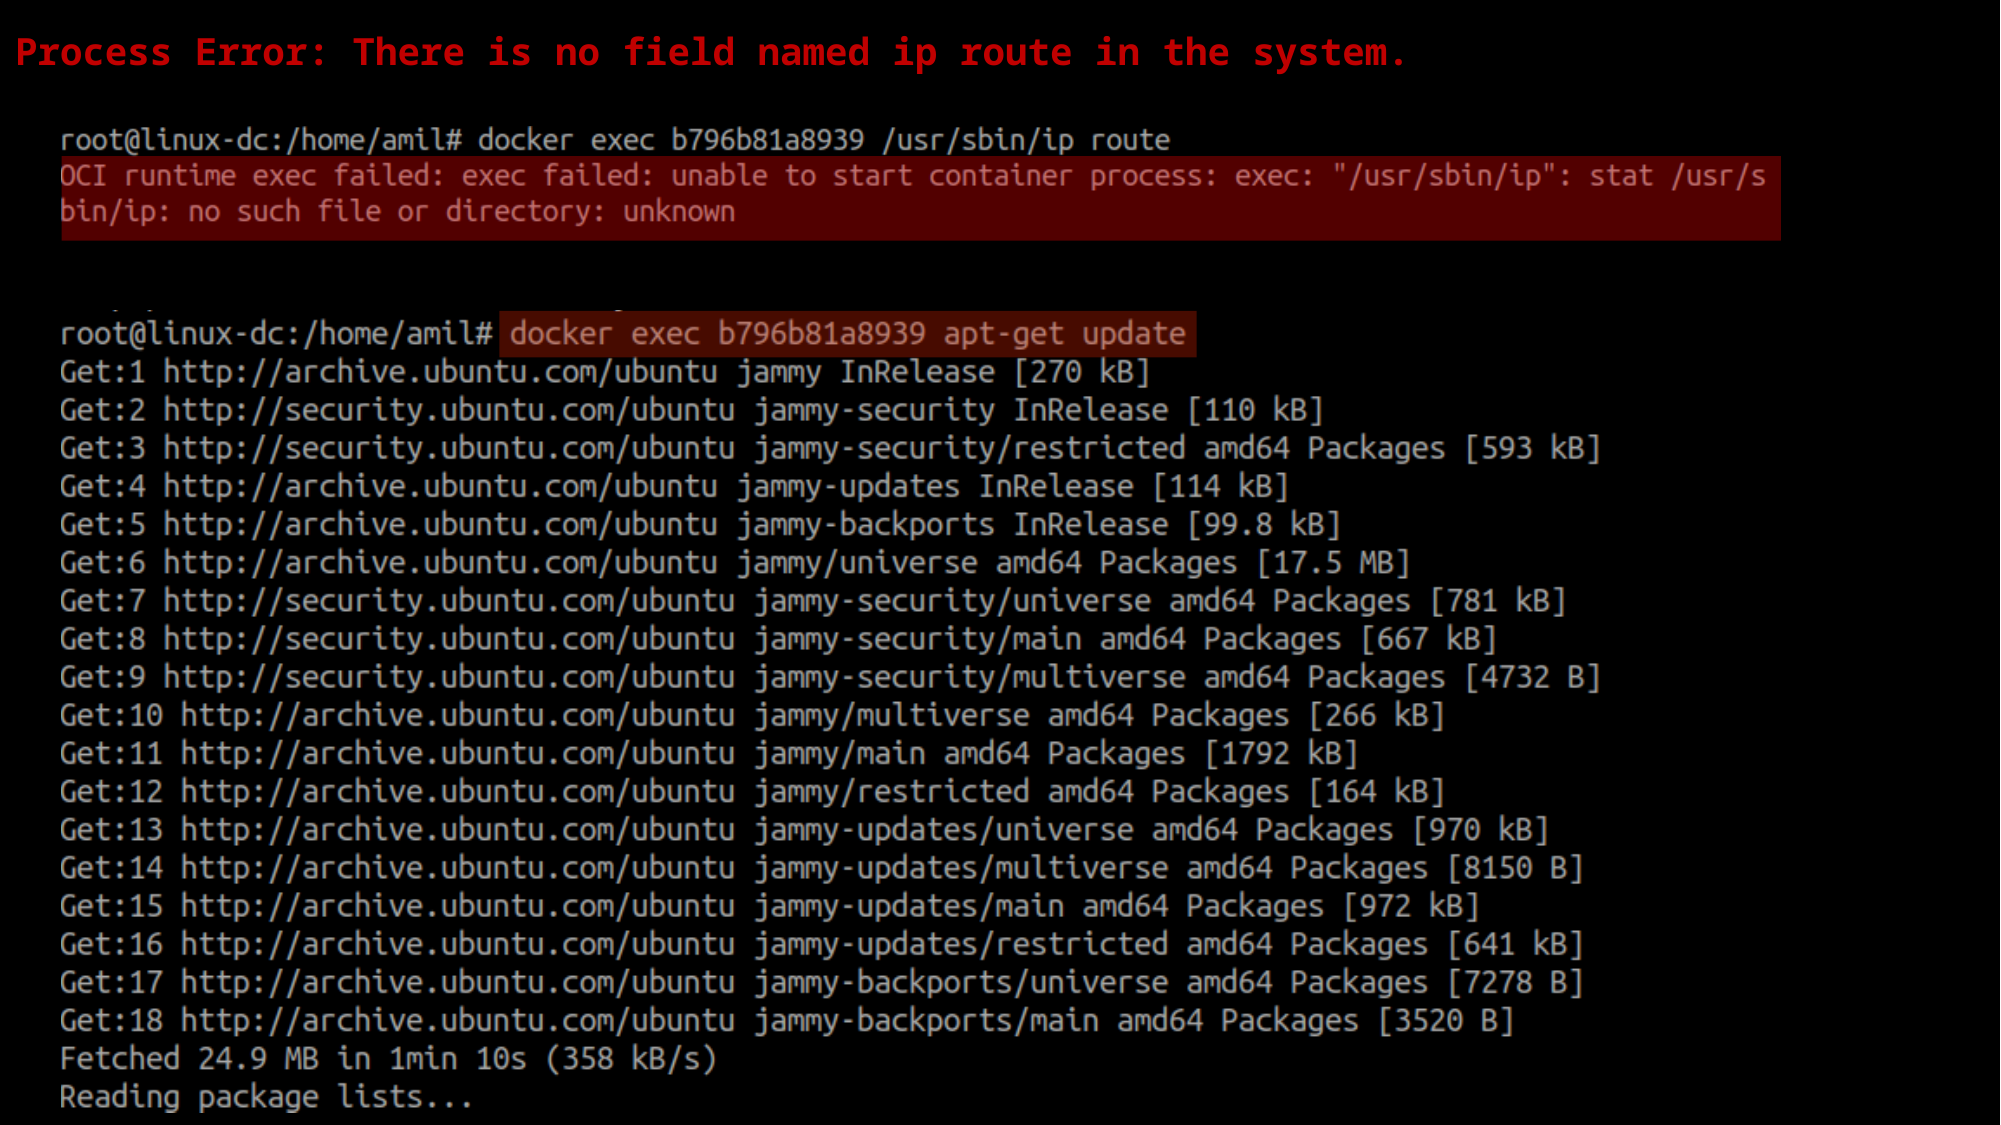

Process Error: There is no field named ip route in the system.